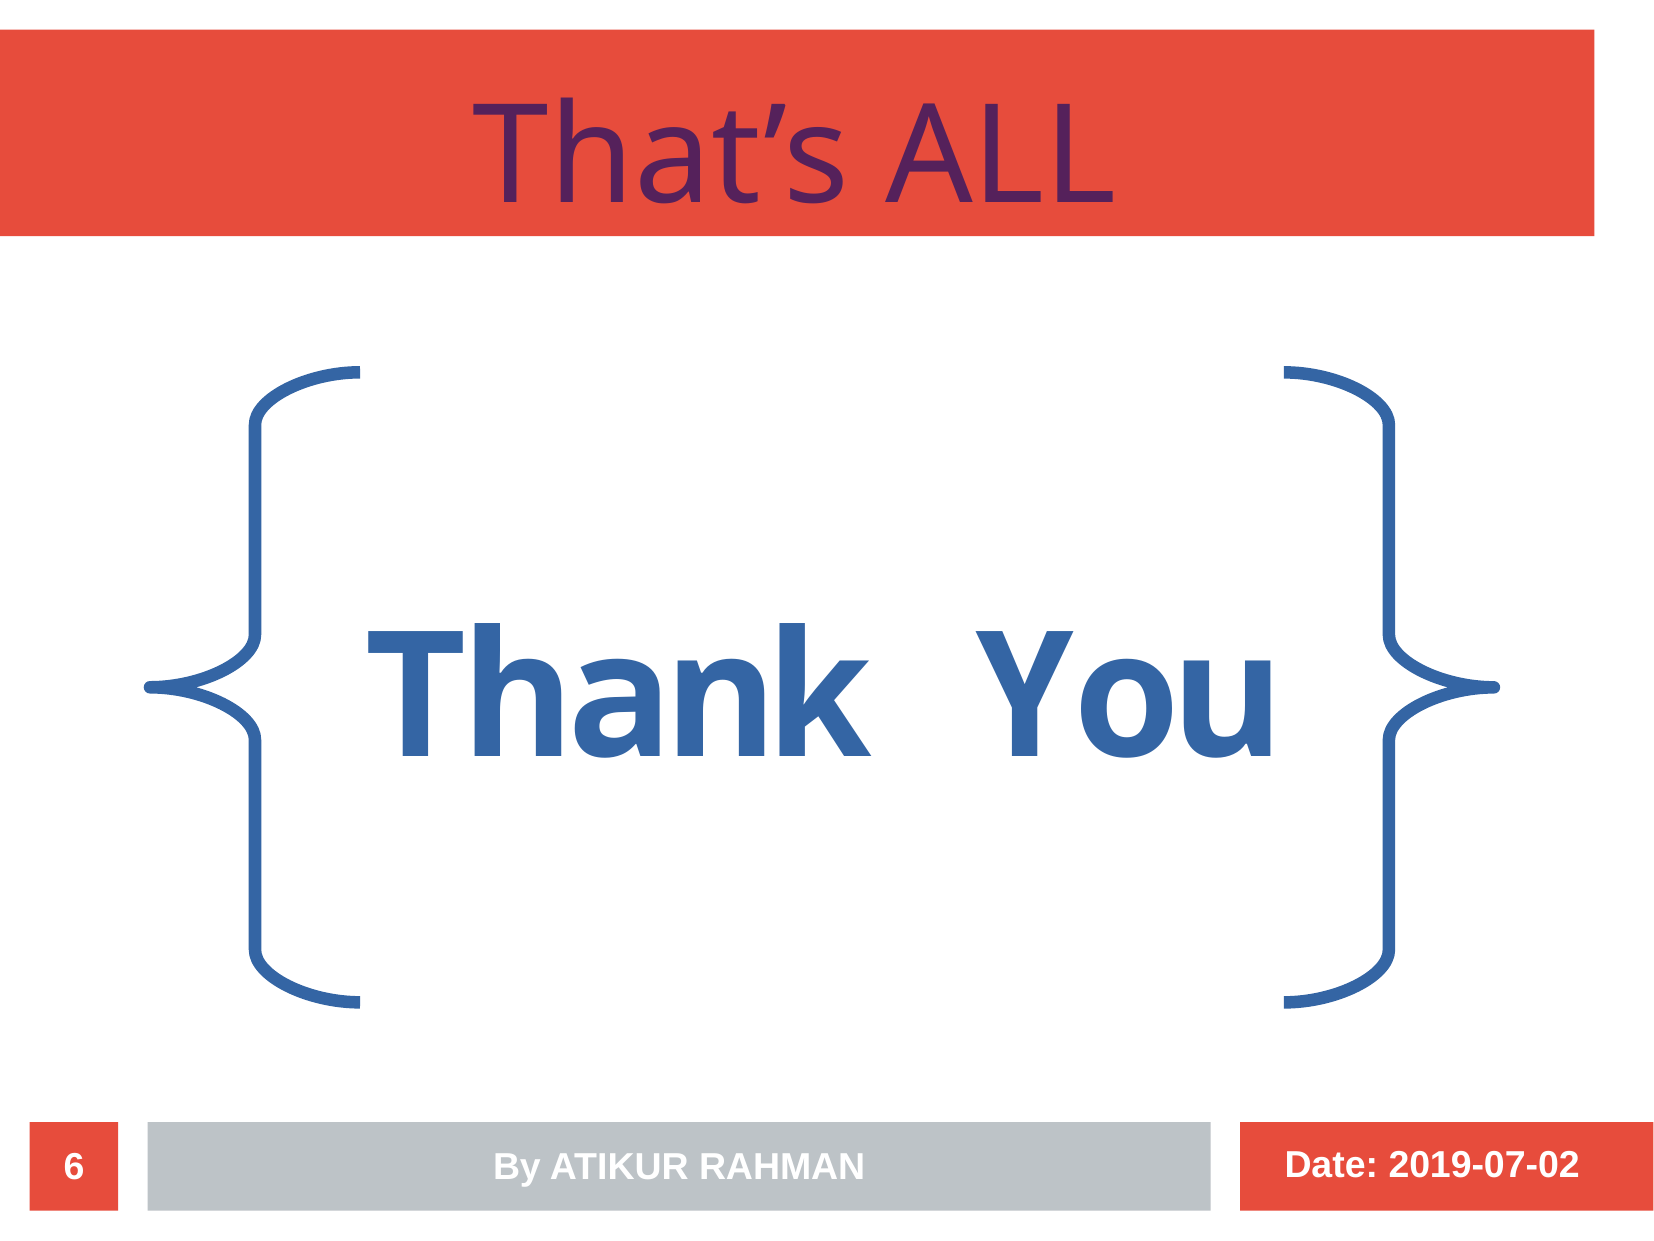

That’s ALL
Thank You
6
By ATIKUR RAHMAN
Date: 2019-07-02